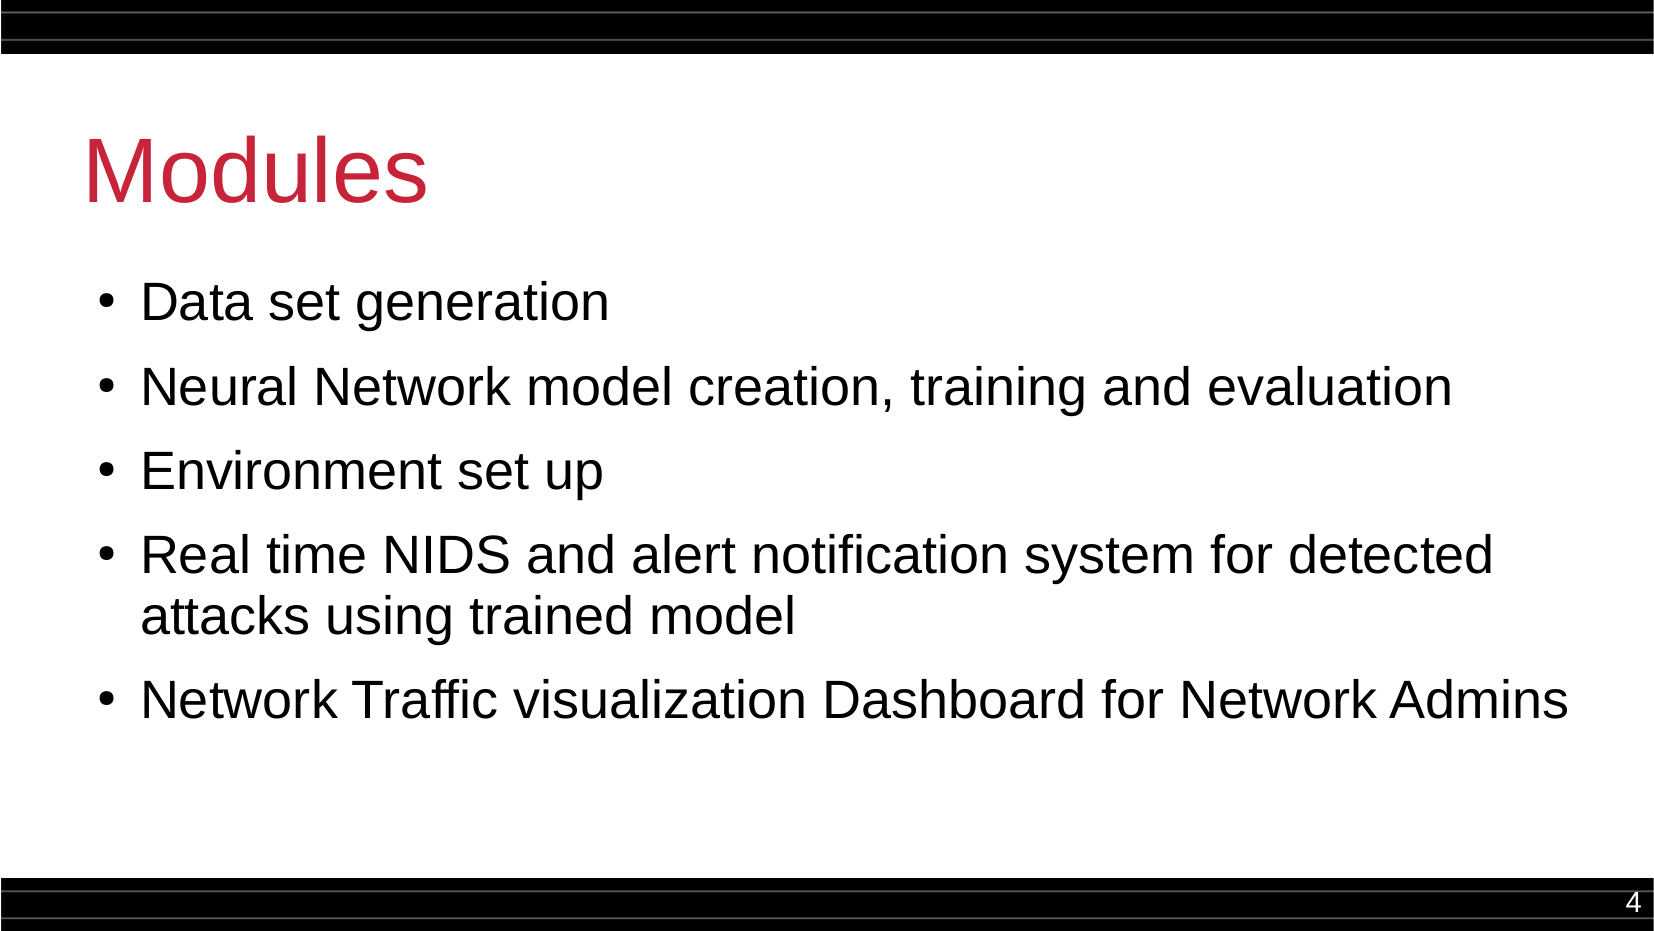

# Modules
Data set generation
Neural Network model creation, training and evaluation
Environment set up
Real time NIDS and alert notification system for detected attacks using trained model
Network Traffic visualization Dashboard for Network Admins